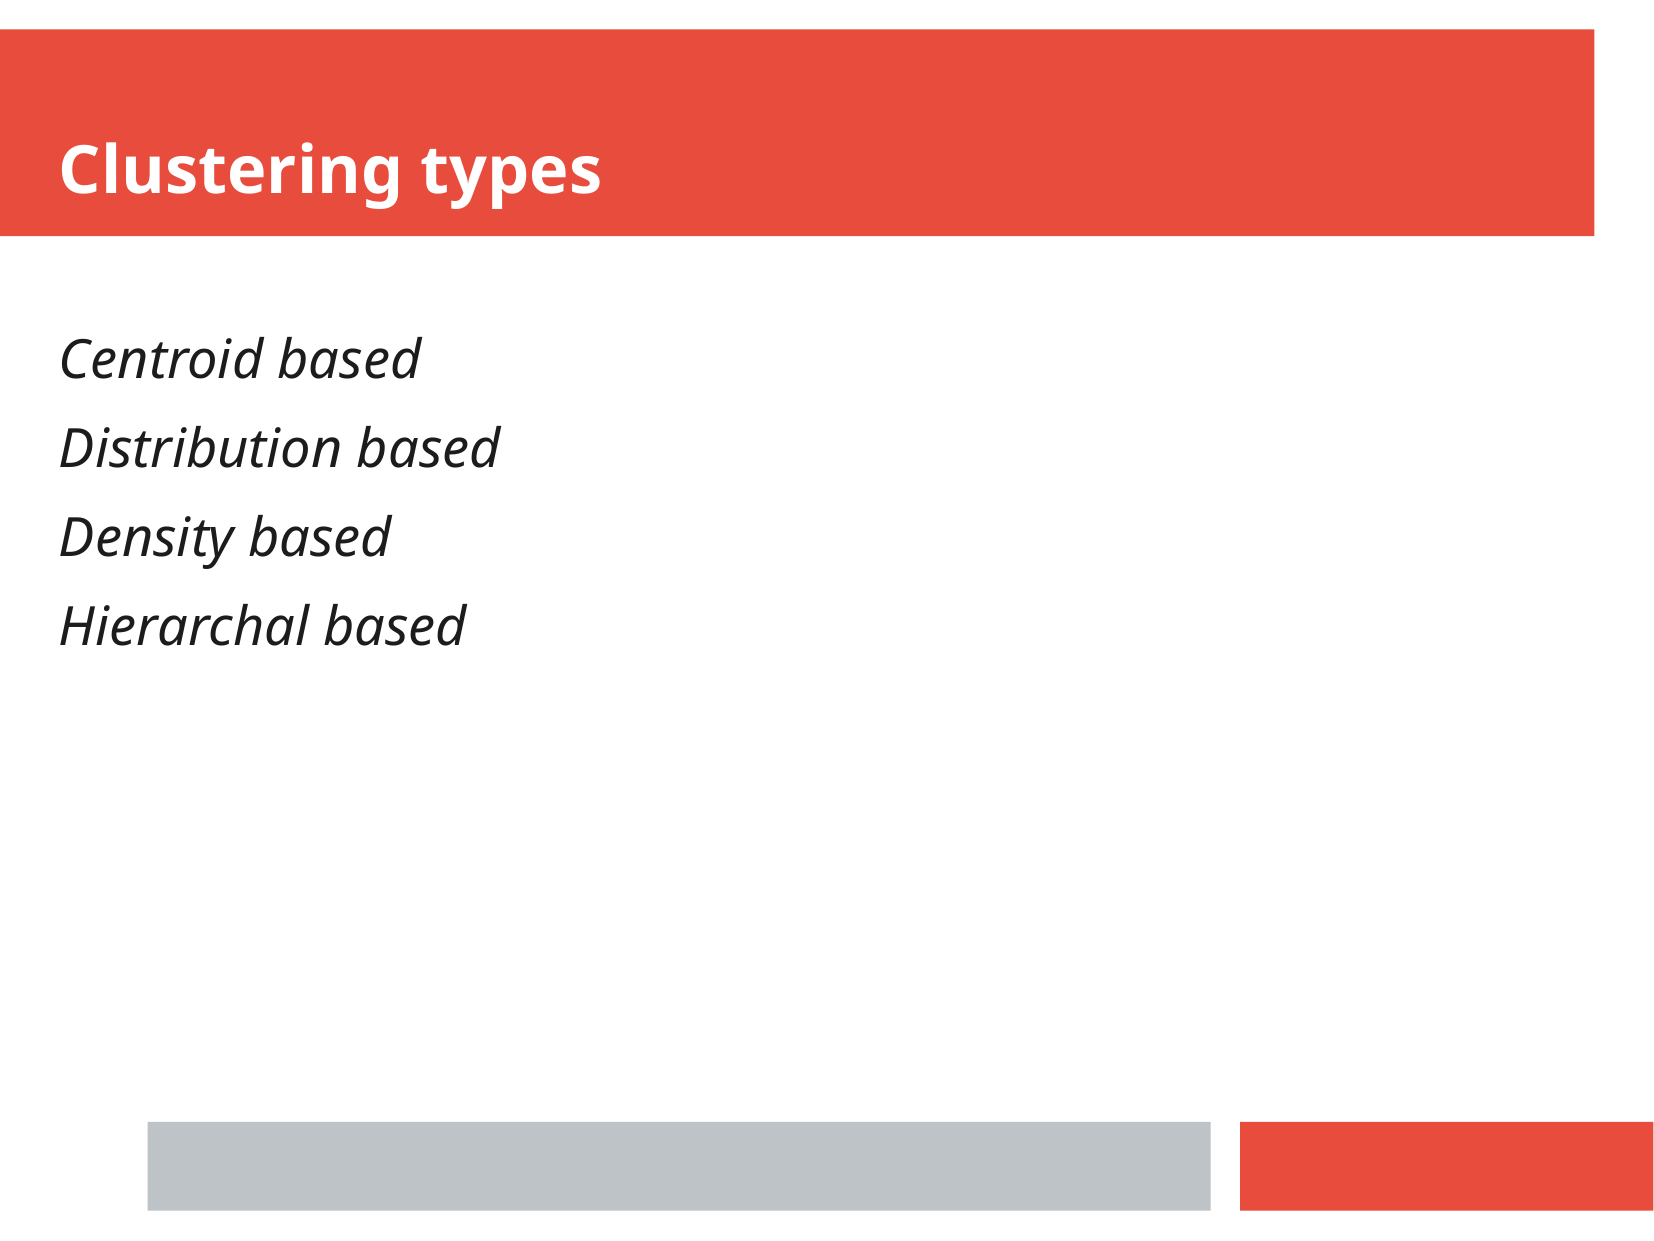

Clustering types
Centroid based
Distribution based
Density based
Hierarchal based